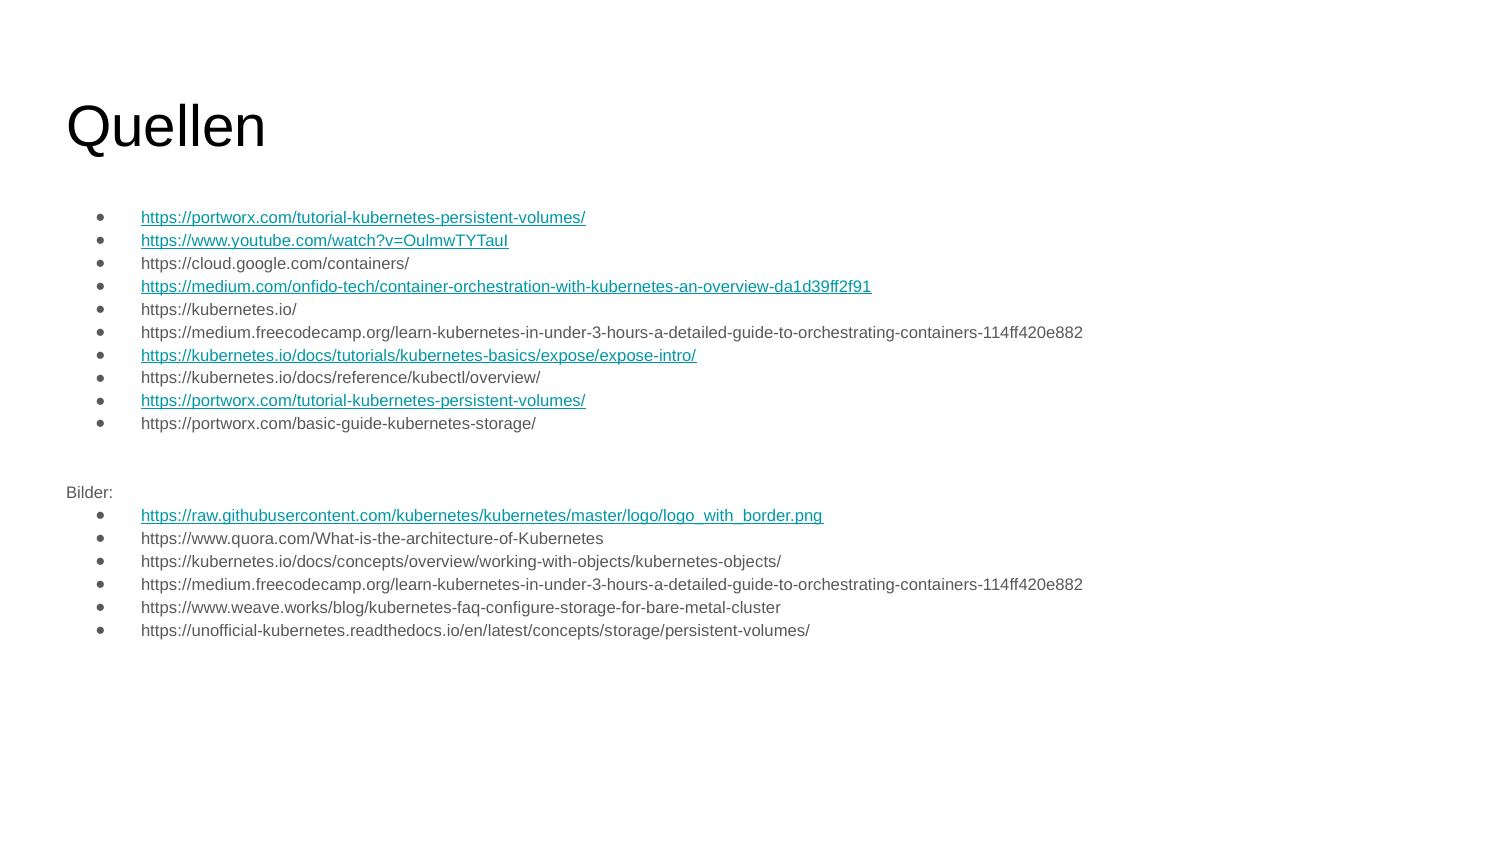

# Quellen
https://portworx.com/tutorial-kubernetes-persistent-volumes/
https://www.youtube.com/watch?v=OulmwTYTauI
https://cloud.google.com/containers/
https://medium.com/onfido-tech/container-orchestration-with-kubernetes-an-overview-da1d39ff2f91
https://kubernetes.io/
https://medium.freecodecamp.org/learn-kubernetes-in-under-3-hours-a-detailed-guide-to-orchestrating-containers-114ff420e882
https://kubernetes.io/docs/tutorials/kubernetes-basics/expose/expose-intro/
https://kubernetes.io/docs/reference/kubectl/overview/
https://portworx.com/tutorial-kubernetes-persistent-volumes/
https://portworx.com/basic-guide-kubernetes-storage/
Bilder:
https://raw.githubusercontent.com/kubernetes/kubernetes/master/logo/logo_with_border.png
https://www.quora.com/What-is-the-architecture-of-Kubernetes
https://kubernetes.io/docs/concepts/overview/working-with-objects/kubernetes-objects/
https://medium.freecodecamp.org/learn-kubernetes-in-under-3-hours-a-detailed-guide-to-orchestrating-containers-114ff420e882
https://www.weave.works/blog/kubernetes-faq-configure-storage-for-bare-metal-cluster
https://unofficial-kubernetes.readthedocs.io/en/latest/concepts/storage/persistent-volumes/